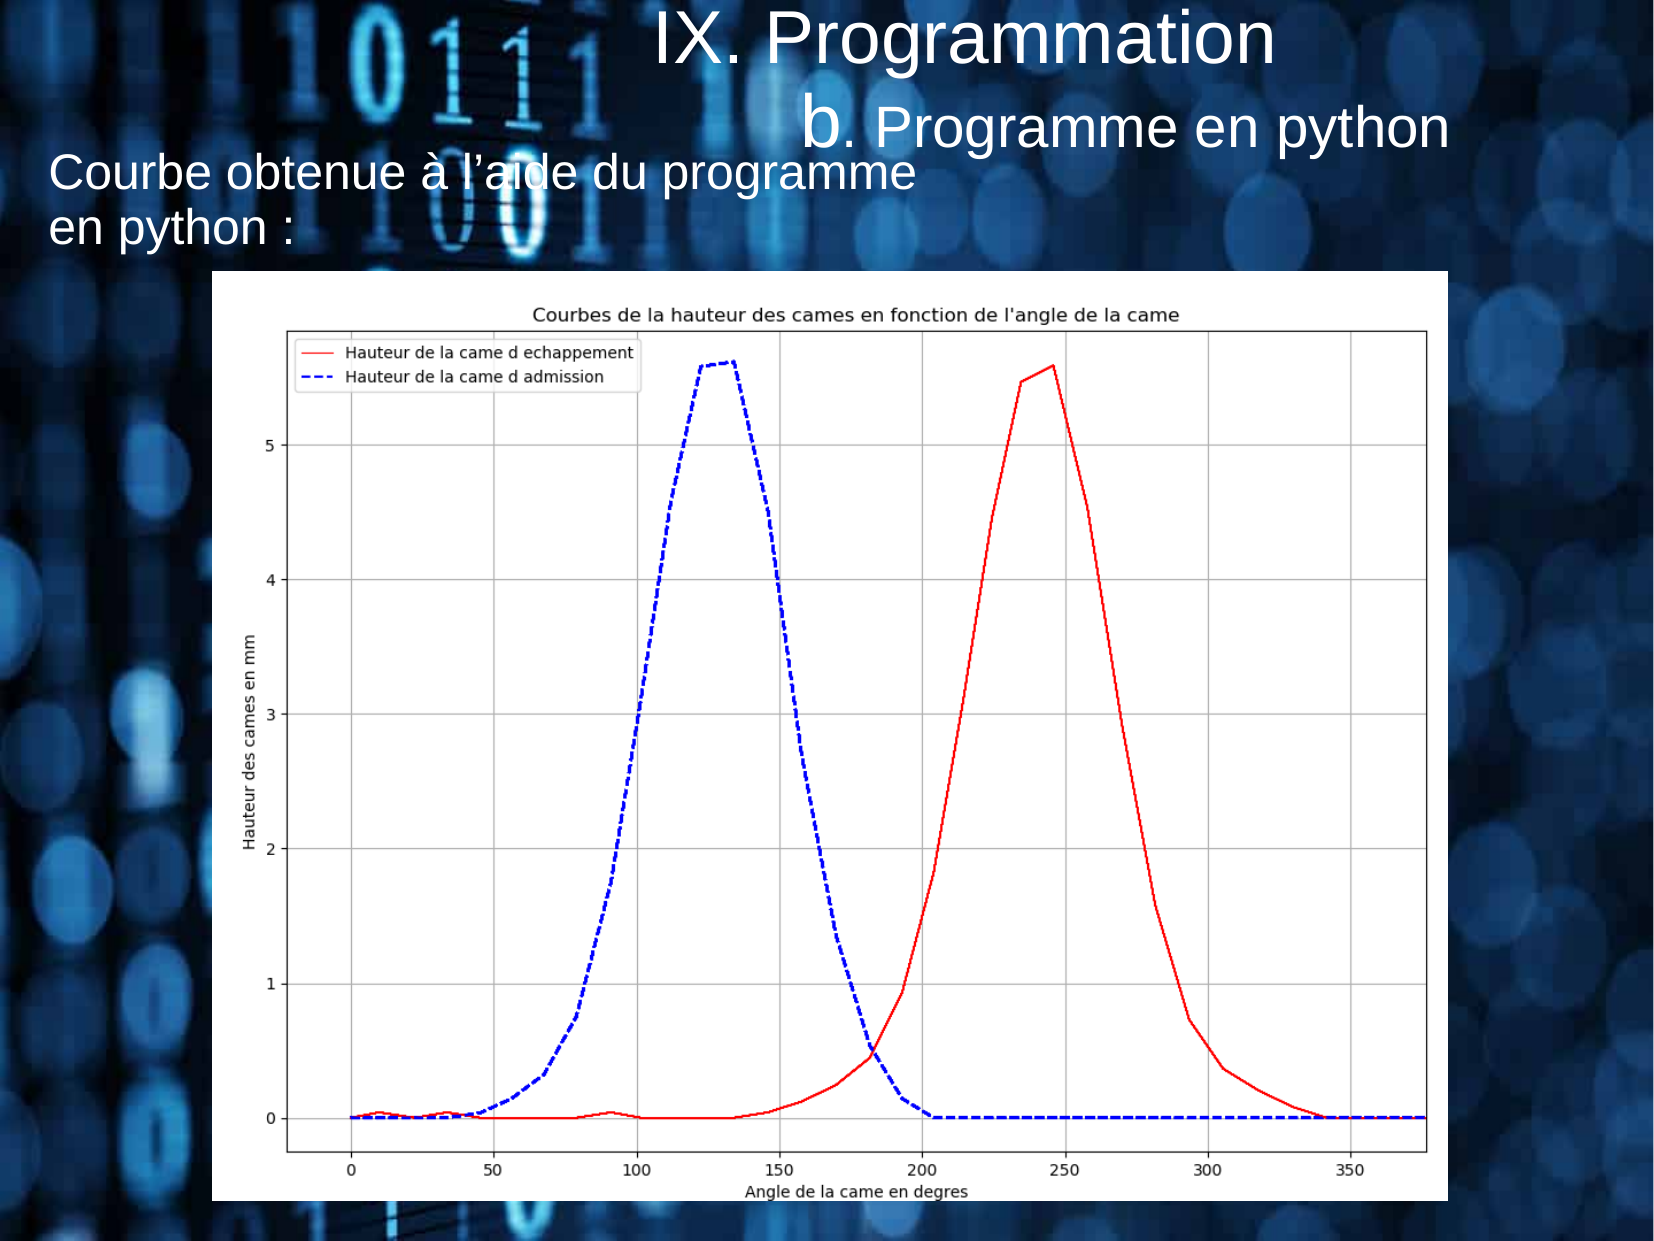

IX. Programmation
		b. Programme en python
Courbe obtenue à l’aide du programme en python :